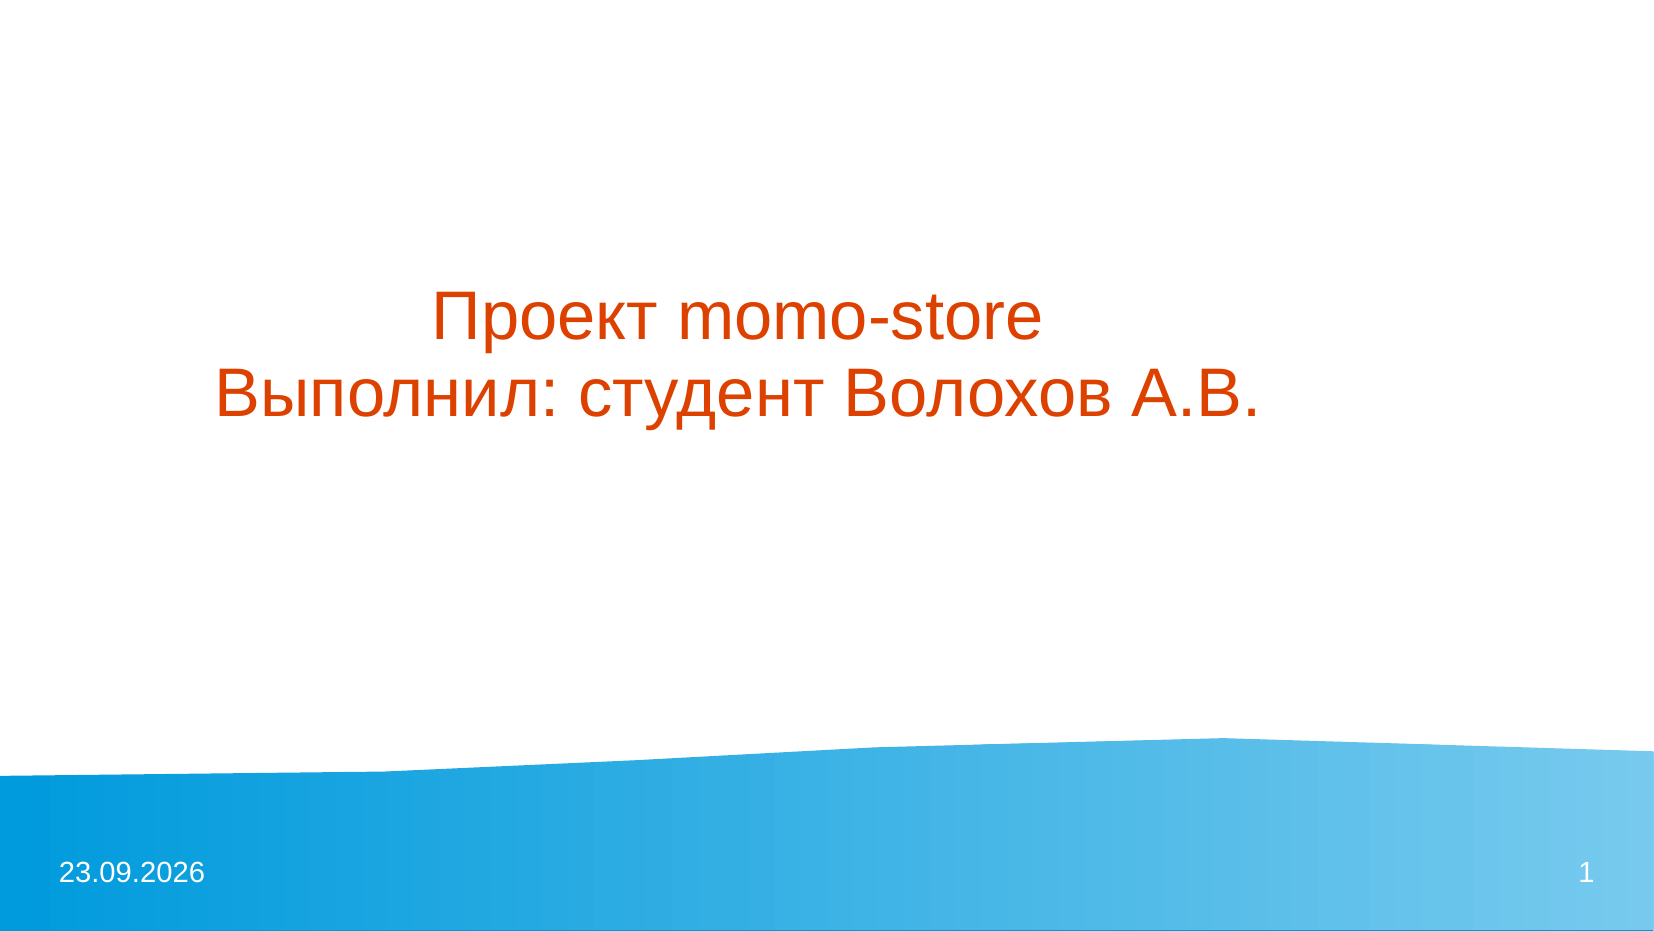

# Проект momo-store
Выполнил: студент Волохов А.В.